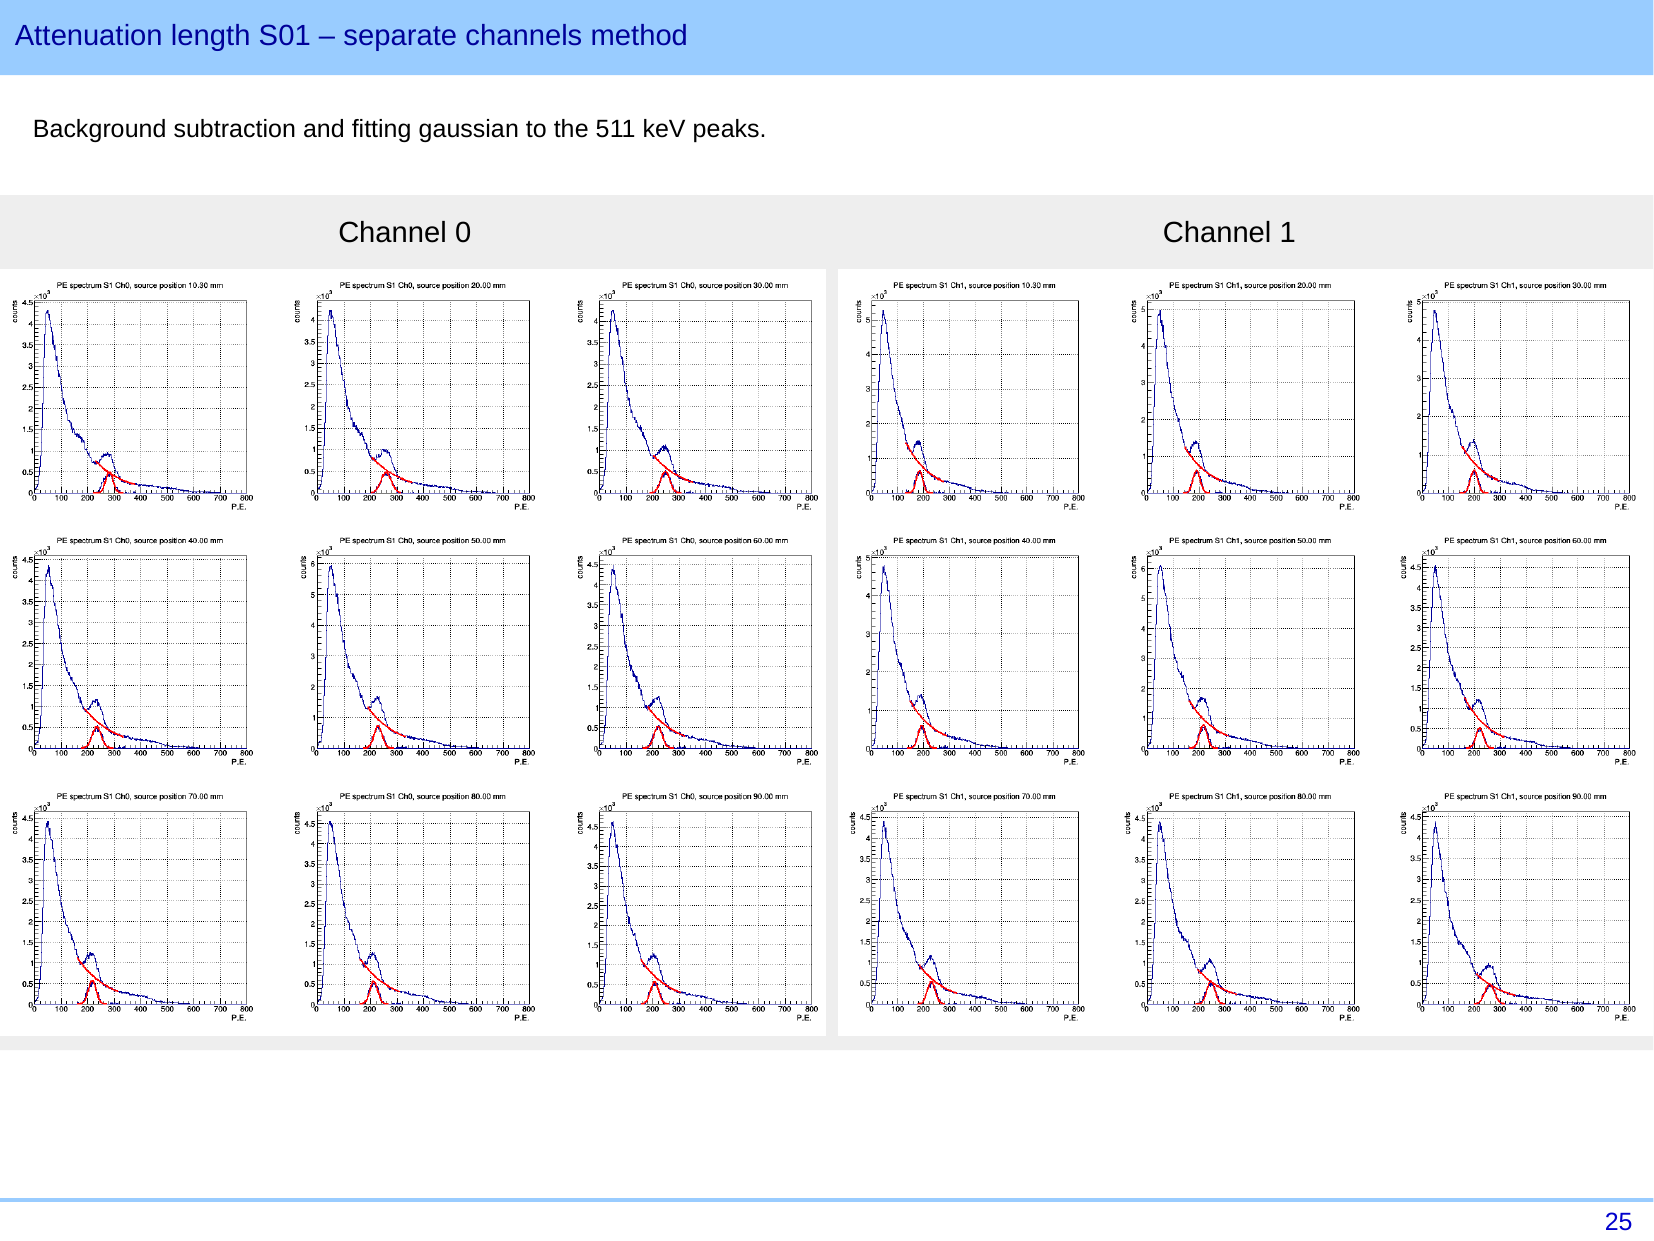

Attenuation length S01 – separate channels method
Background subtraction and fitting gaussian to the 511 keV peaks.
Channel 0
Channel 1